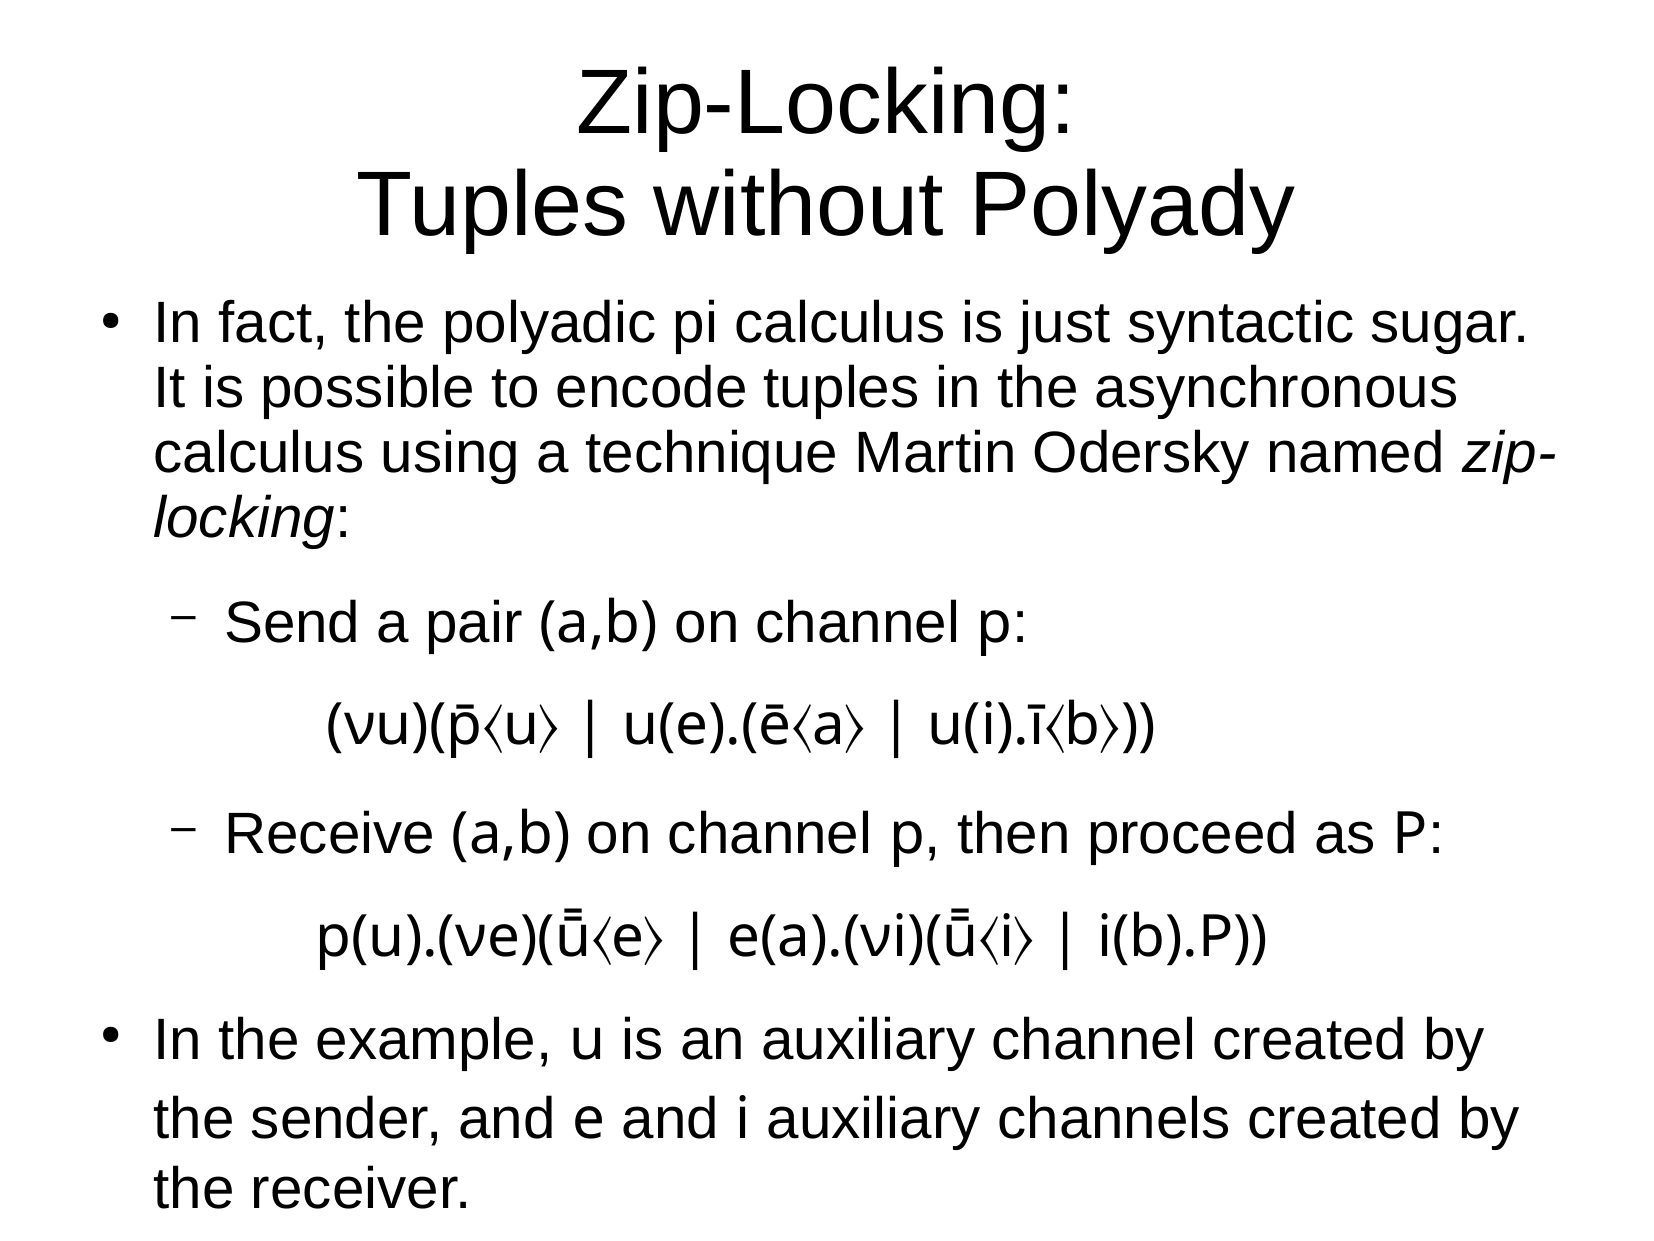

# Zip-Locking: Tuples without Polyady
In fact, the polyadic pi calculus is just syntactic sugar. It is possible to encode tuples in the asynchronous calculus using a technique Martin Odersky named zip-locking:
Send a pair (a,b) on channel p:
 (νu)(p̄〈u〉 | u(e).(ē〈a〉 | u(i).ī〈b〉))
Receive (a,b) on channel p, then proceed as P:
 p(u).(νe)(ū̄〈e〉 | e(a).(νi)(ū̄〈i〉 | i(b).P))
In the example, u is an auxiliary channel created by the sender, and e and i auxiliary channels created by the receiver.